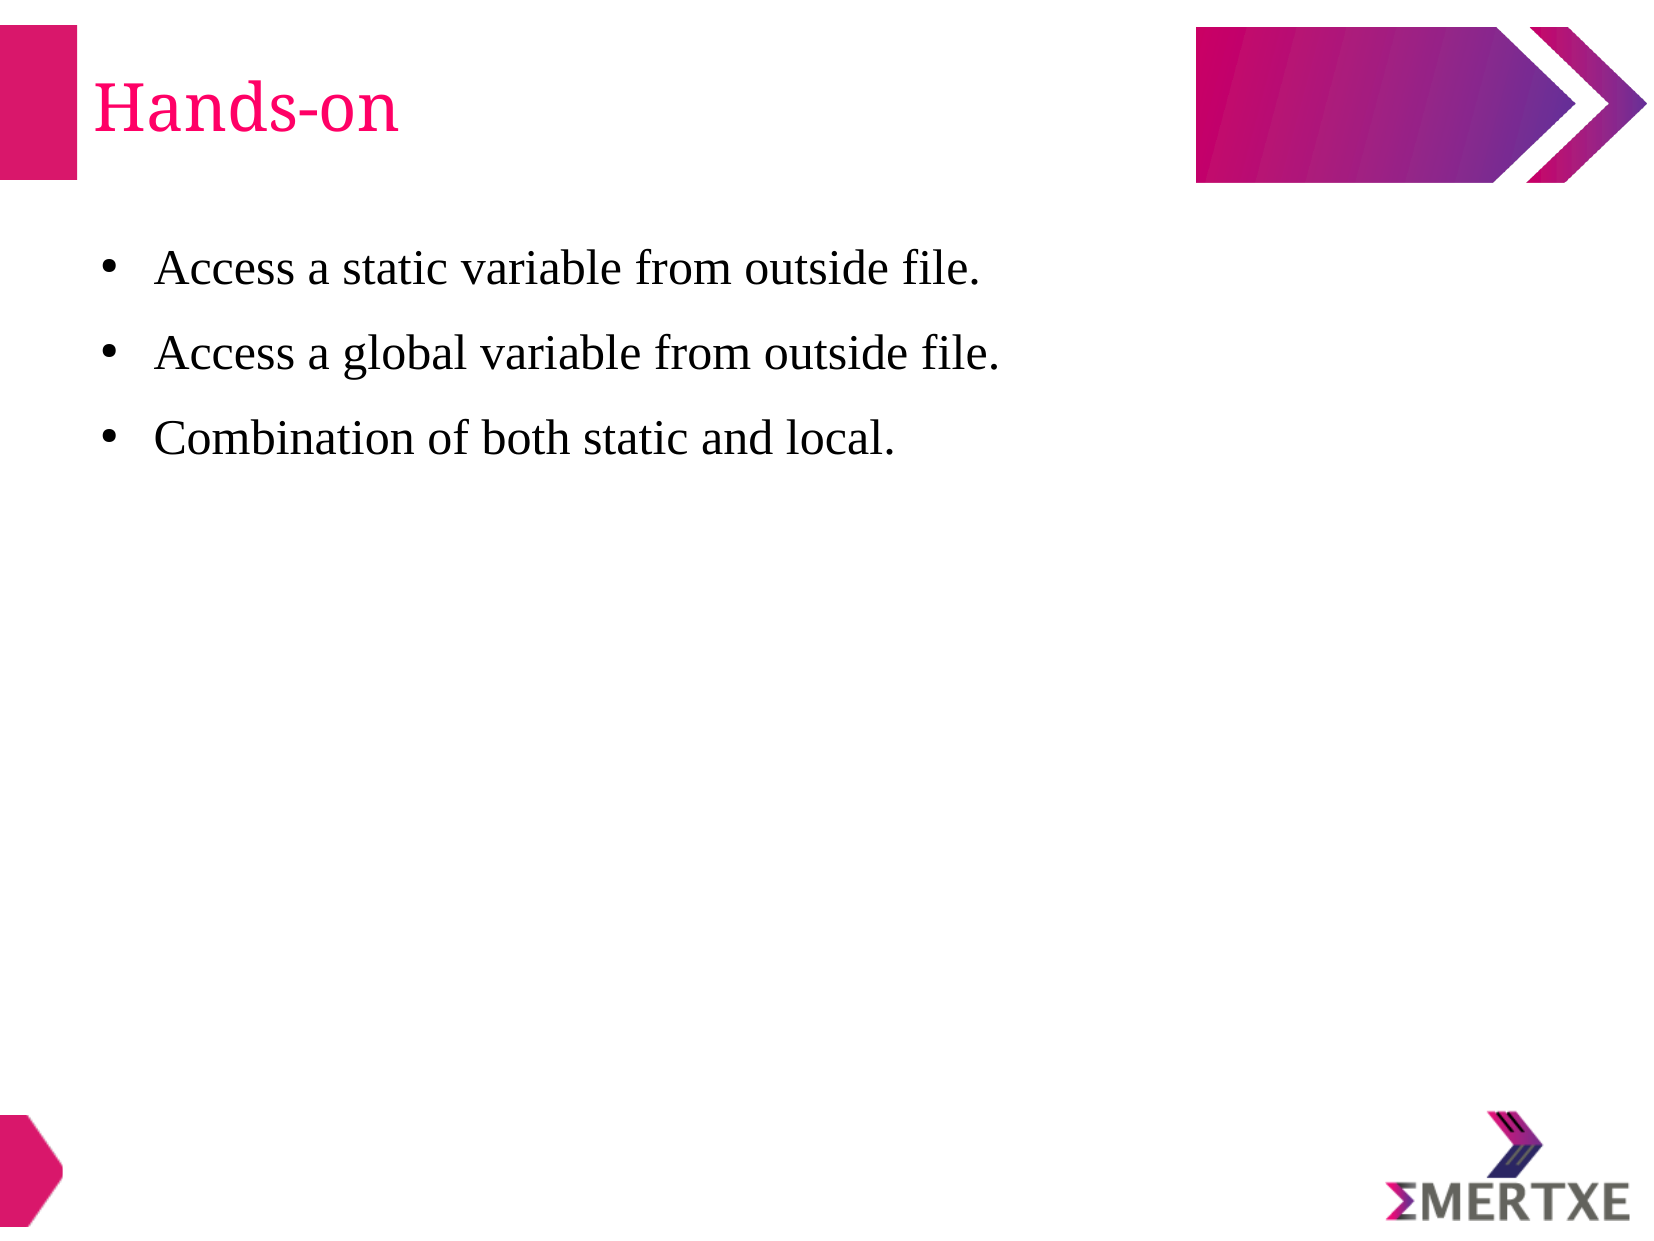

# Hands-on
Access a static variable from outside file.
Access a global variable from outside file.
Combination of both static and local.